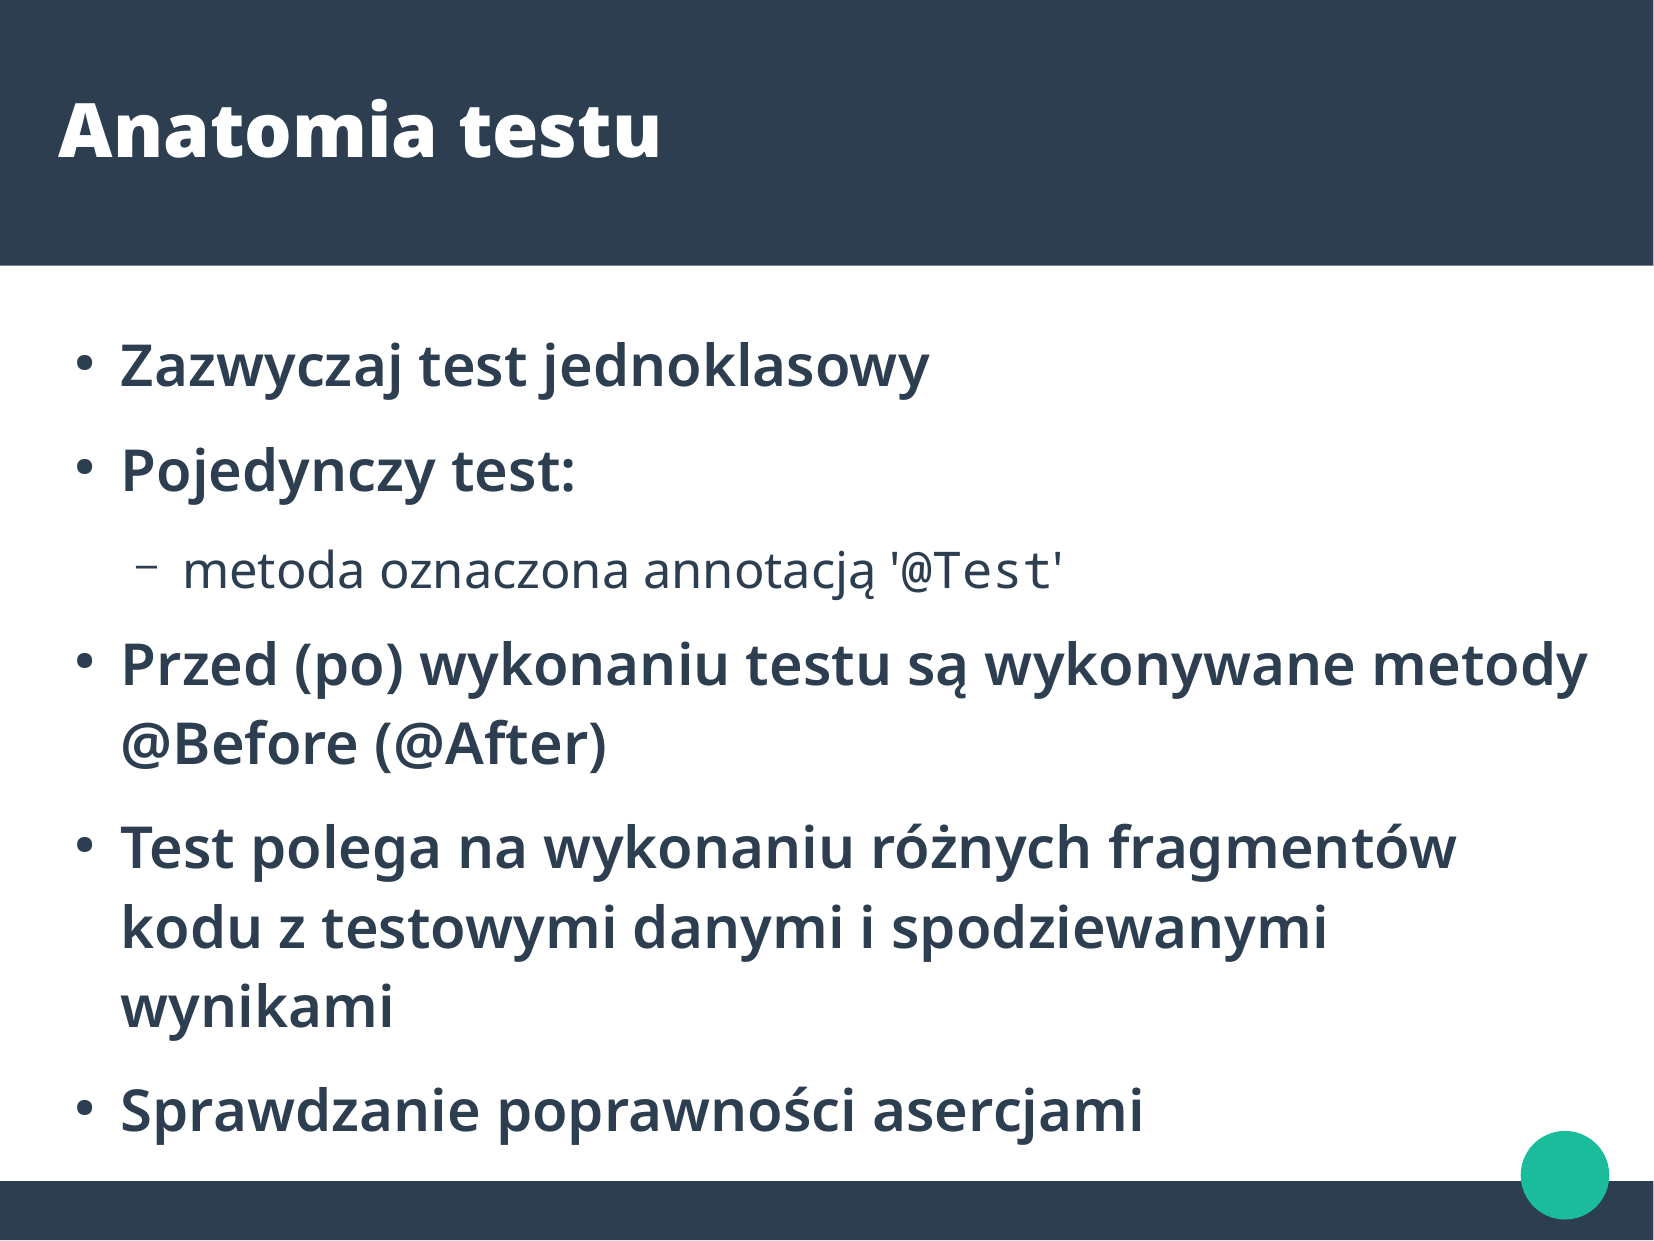

# Anatomia testu
Zazwyczaj test jednoklasowy
Pojedynczy test:
metoda oznaczona annotacją '@Test'
Przed (po) wykonaniu testu są wykonywane metody @Before (@After)
Test polega na wykonaniu różnych fragmentów kodu z testowymi danymi i spodziewanymi wynikami
Sprawdzanie poprawności asercjami